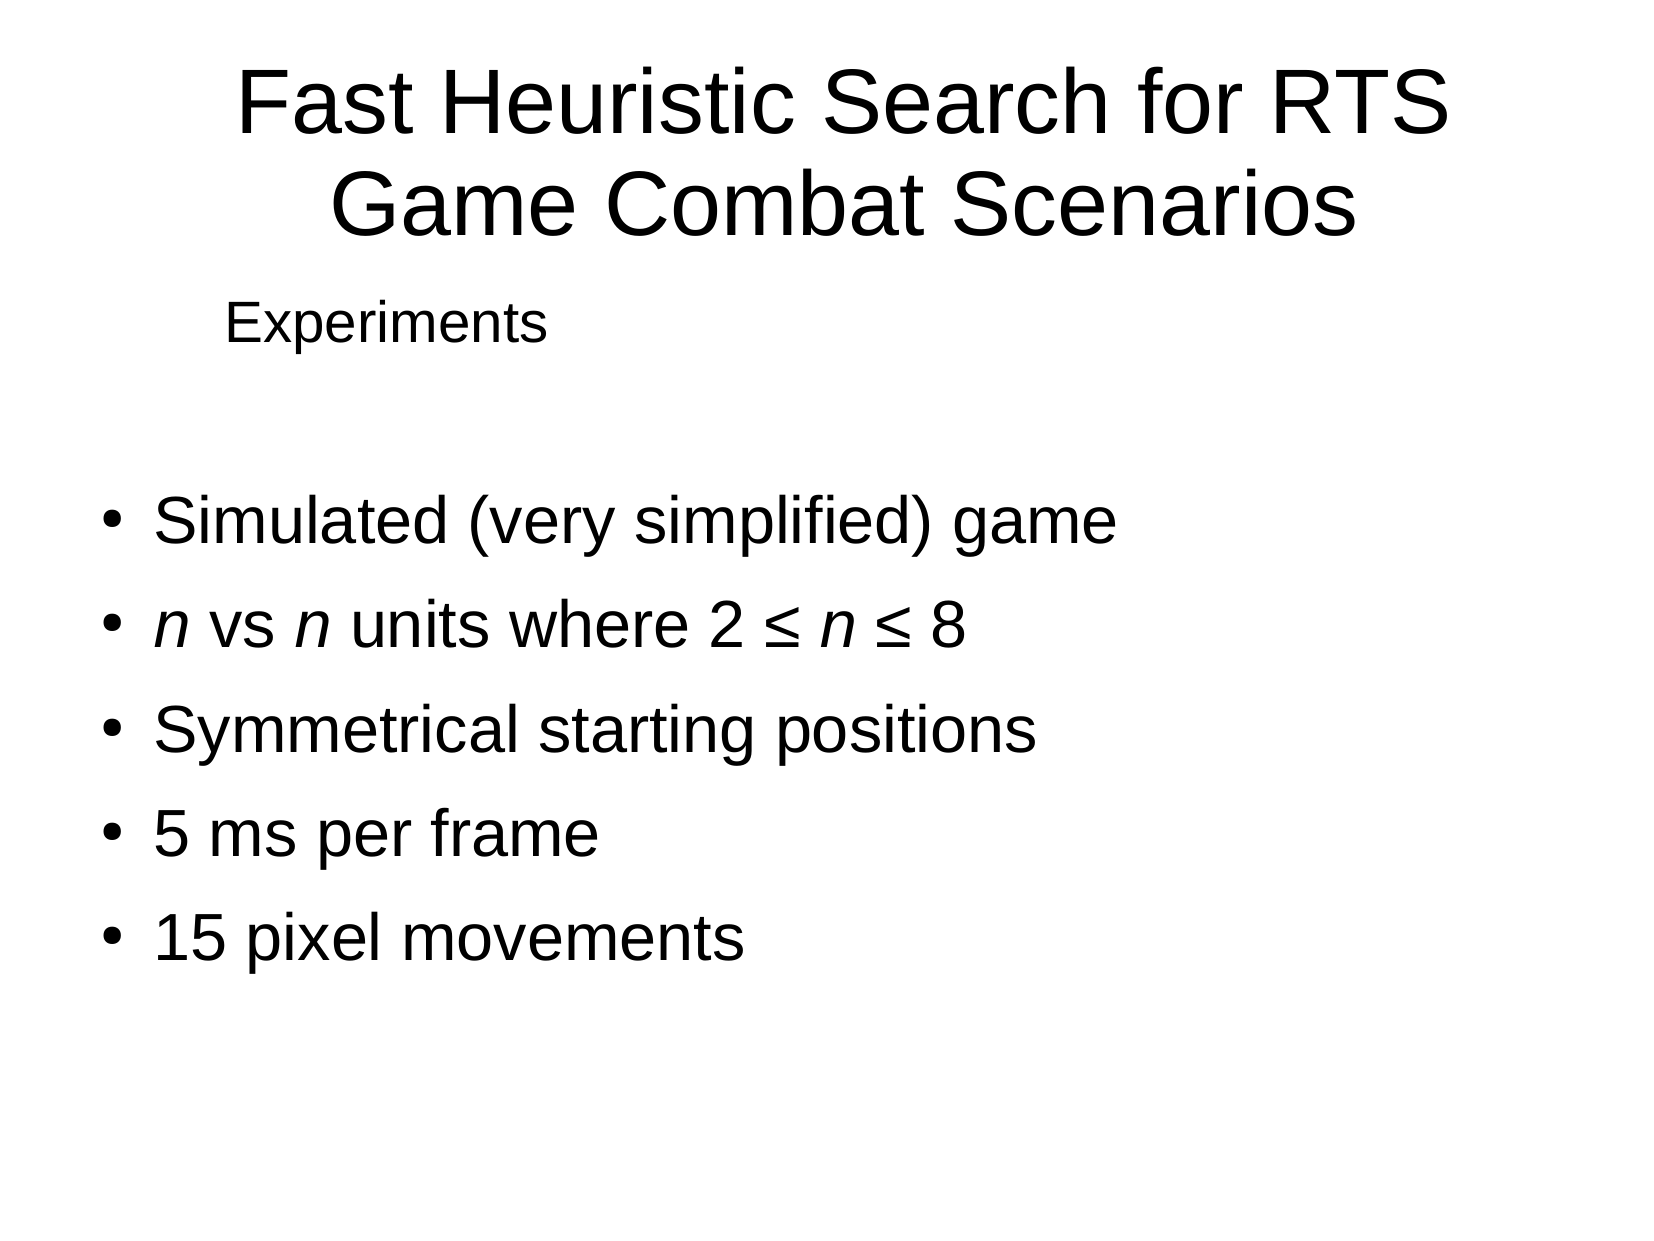

# Fast Heuristic Search for RTS Game Combat Scenarios
Experiments
Simulated (very simplified) game
n vs n units where 2 ≤ n ≤ 8
Symmetrical starting positions
5 ms per frame
15 pixel movements